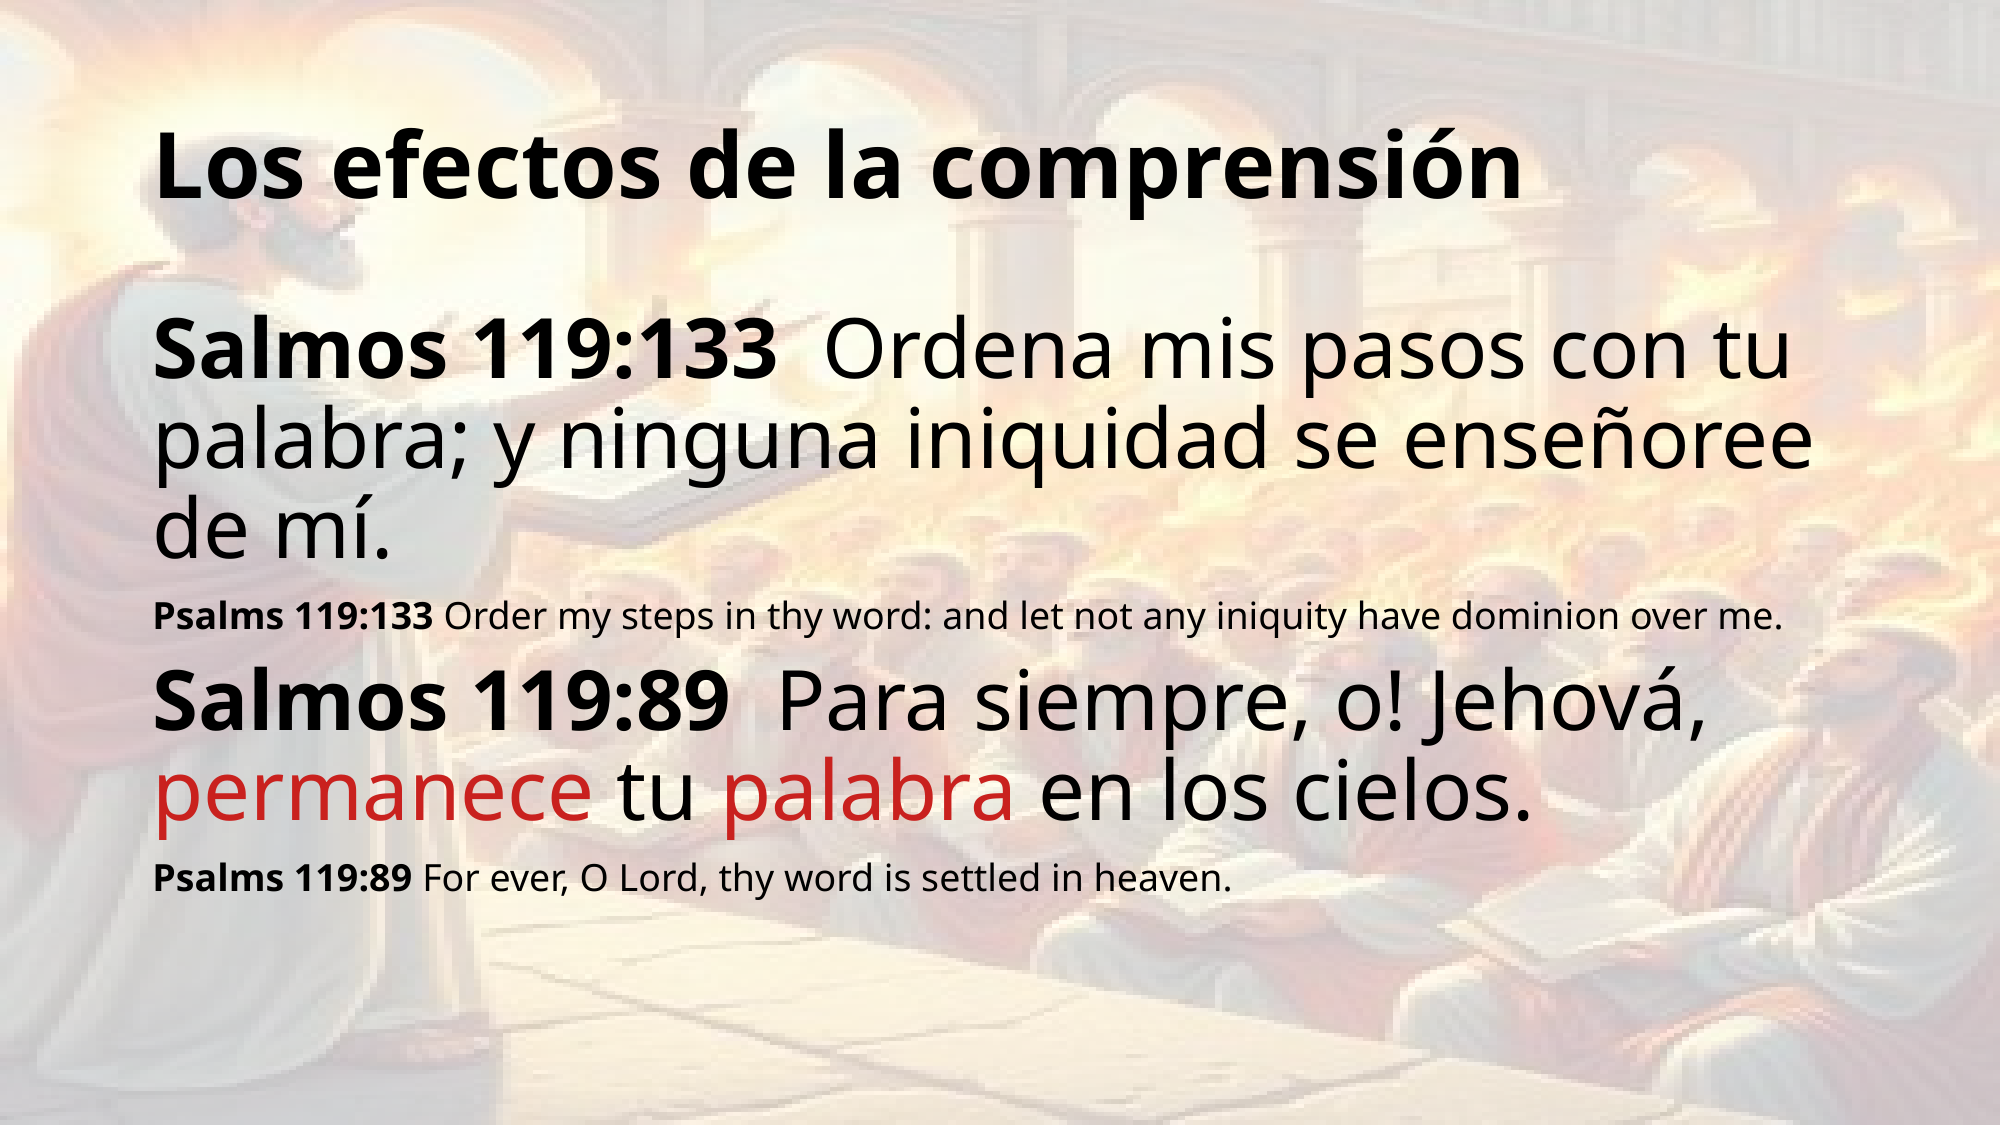

# Los efectos de la comprensión
Salmos 119:133  Ordena mis pasos con tu palabra; y ninguna iniquidad se enseñoree de mí.
Psalms 119:133 Order my steps in thy word: and let not any iniquity have dominion over me.
Salmos 119:89 Para siempre, o! Jehová, permanece tu palabra en los cielos.
Psalms 119:89 For ever, O Lord, thy word is settled in heaven.